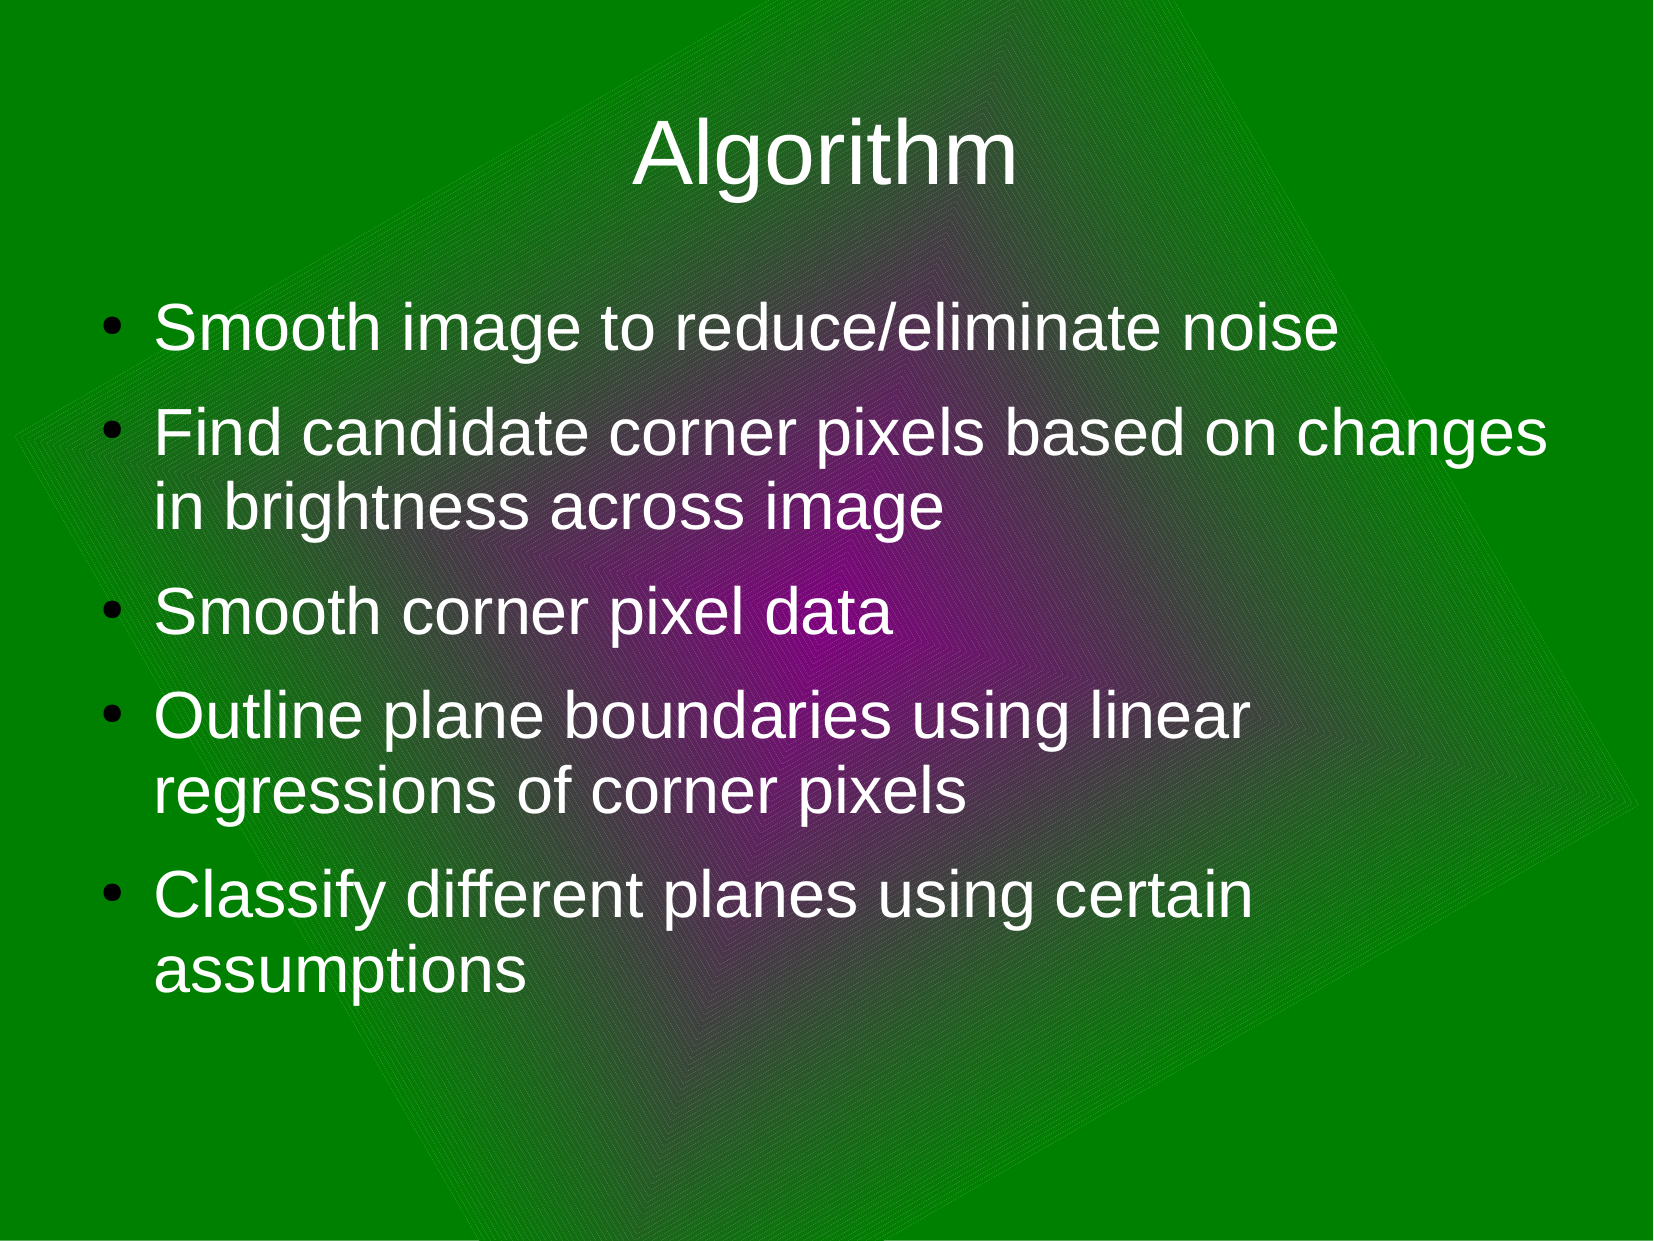

# Algorithm
Smooth image to reduce/eliminate noise
Find candidate corner pixels based on changes in brightness across image
Smooth corner pixel data
Outline plane boundaries using linear regressions of corner pixels
Classify different planes using certain assumptions